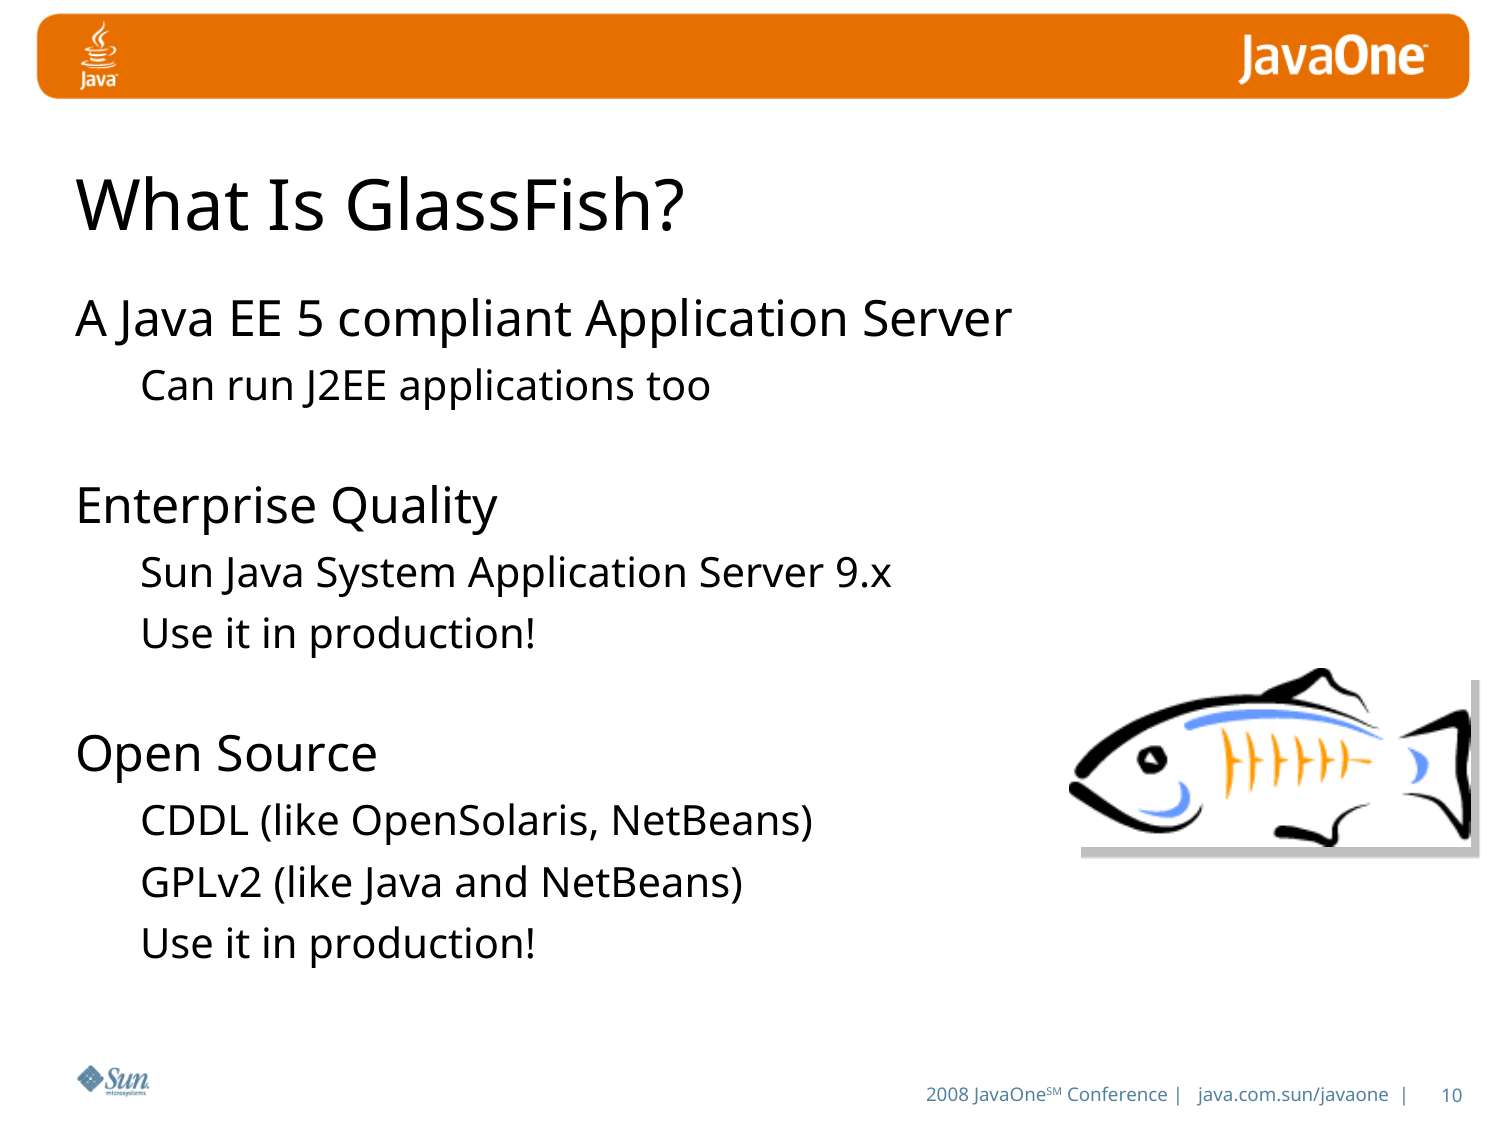

# What Is GlassFish?
A Java EE 5 compliant Application Server
Can run J2EE applications too
Enterprise Quality
Sun Java System Application Server 9.x
Use it in production!
Open Source
CDDL (like OpenSolaris, NetBeans)
GPLv2 (like Java and NetBeans)
Use it in production!